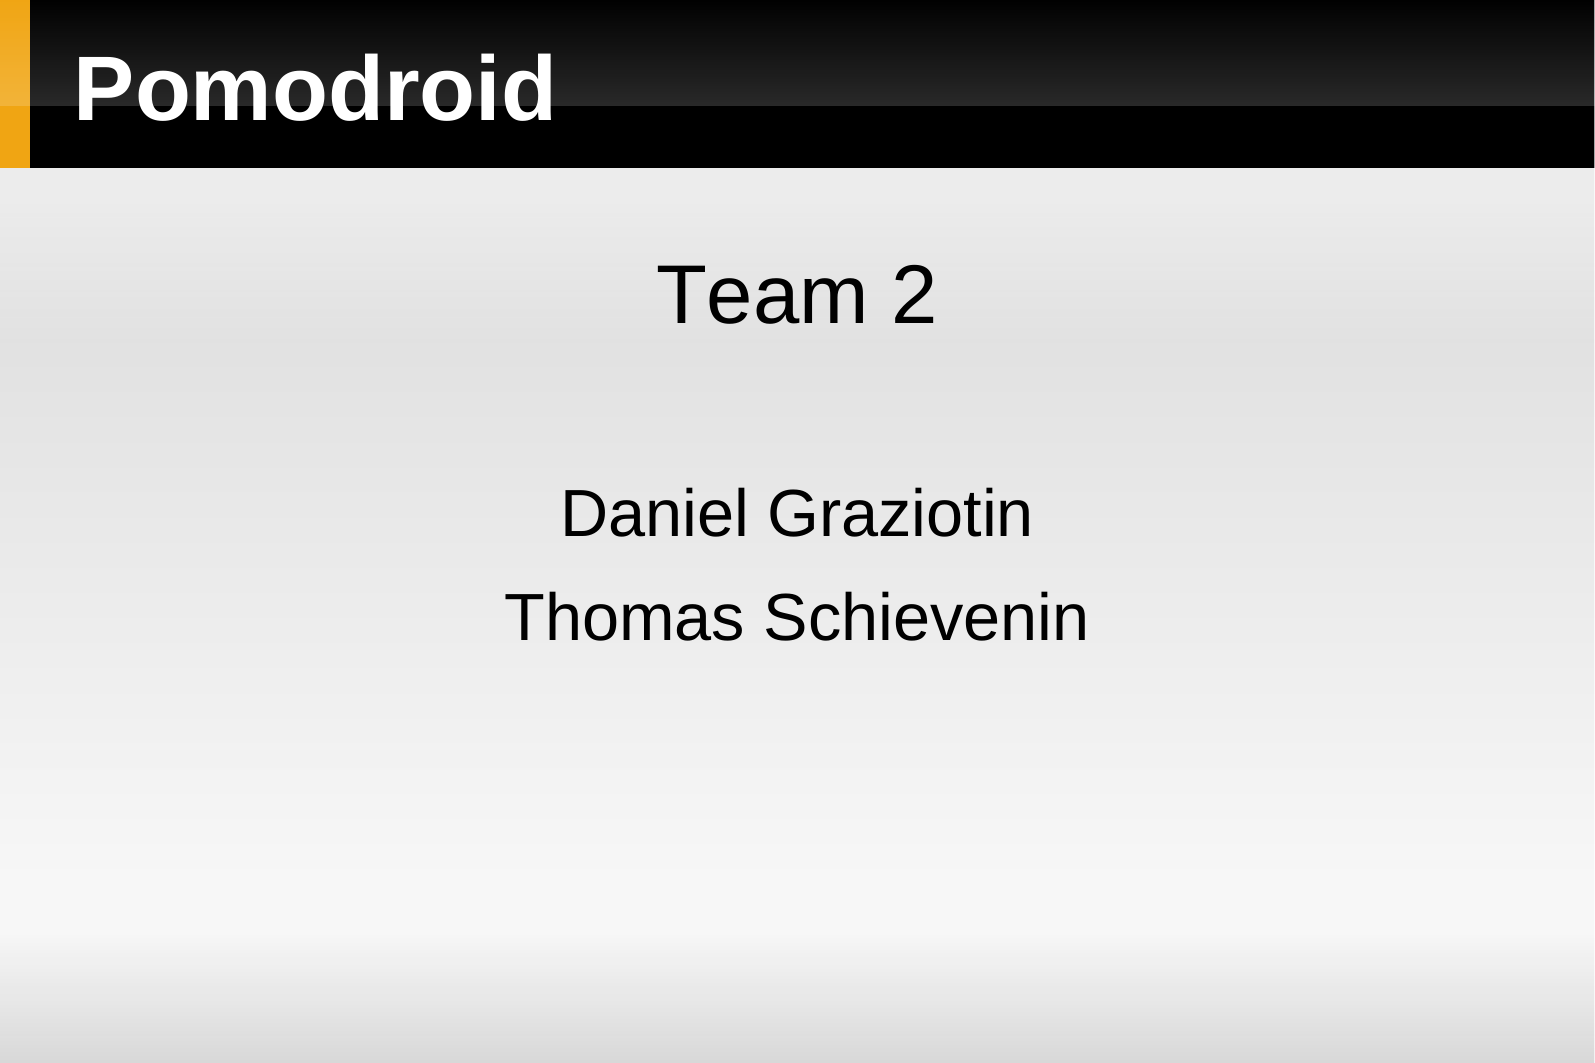

# Pomodroid
Team 2
Daniel Graziotin
Thomas Schievenin